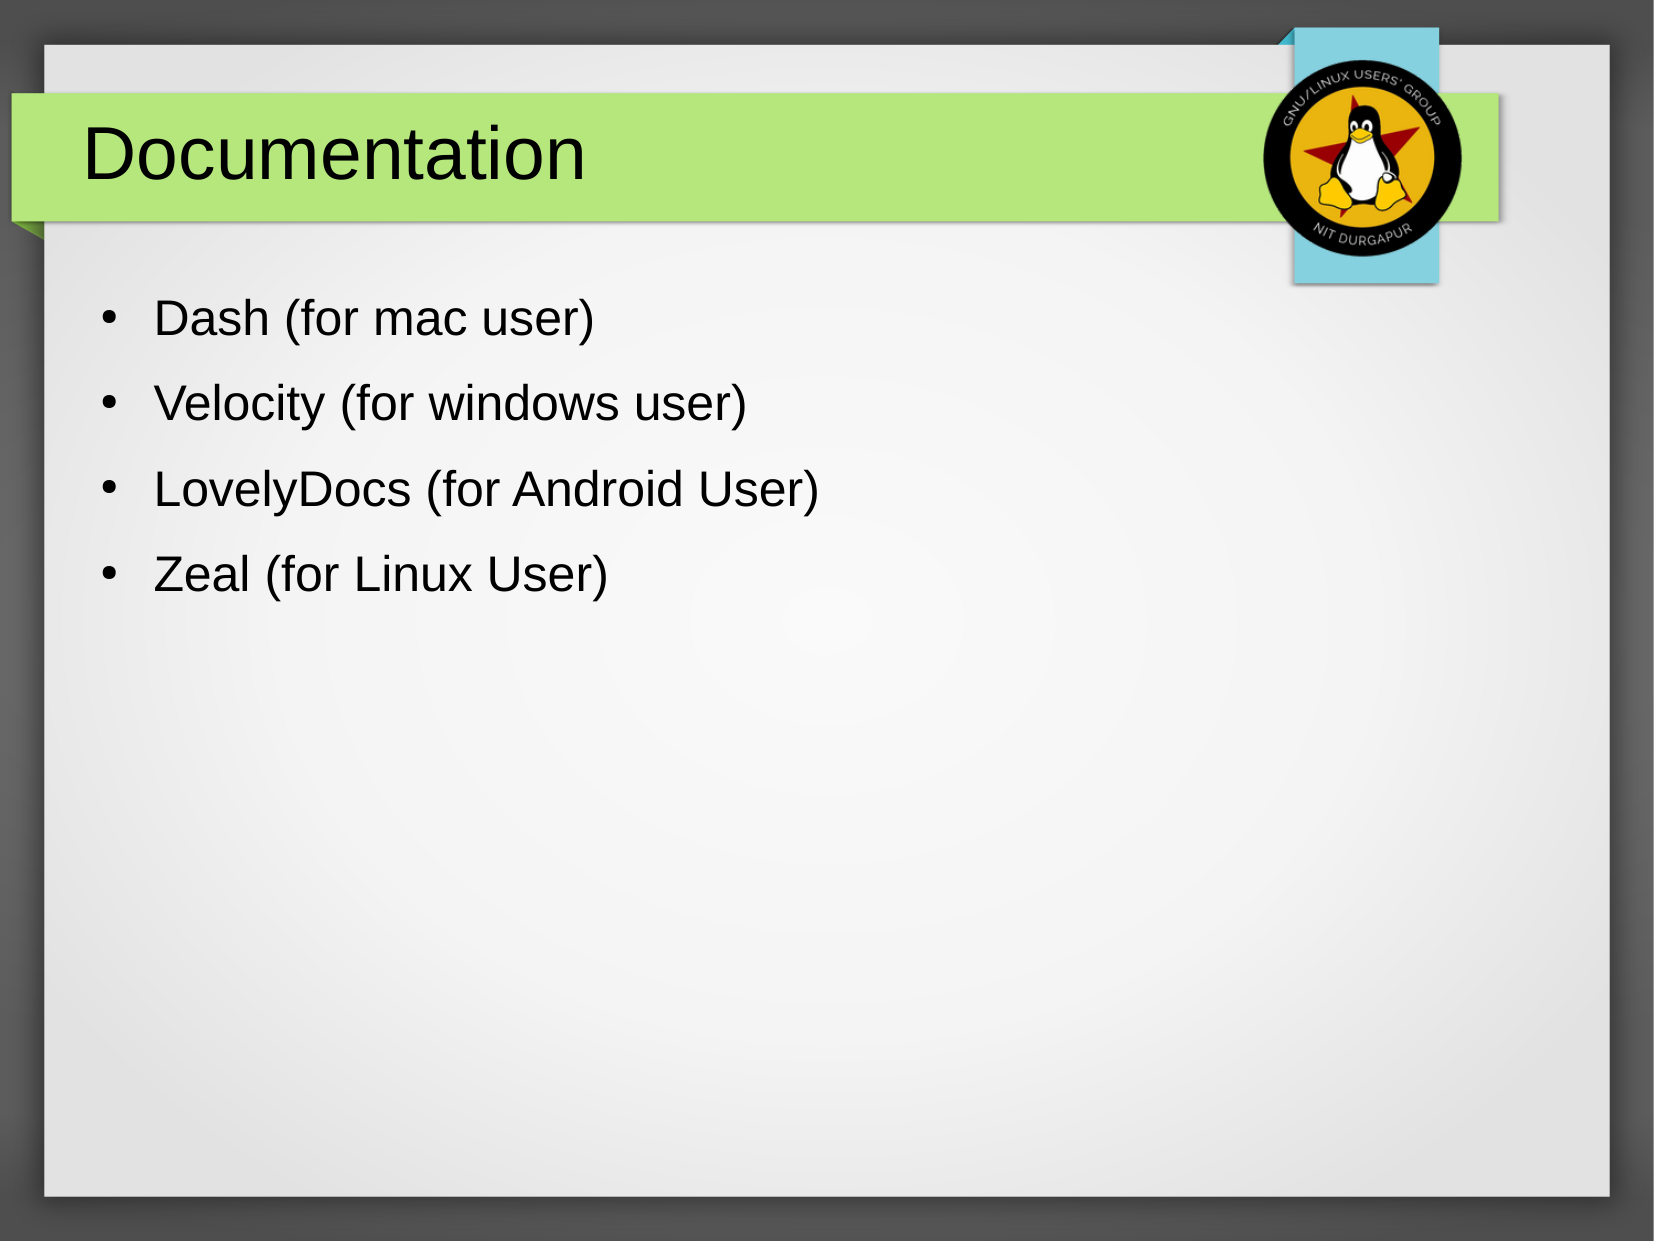

# Documentation
Dash (for mac user)
Velocity (for windows user)
LovelyDocs (for Android User)
Zeal (for Linux User)